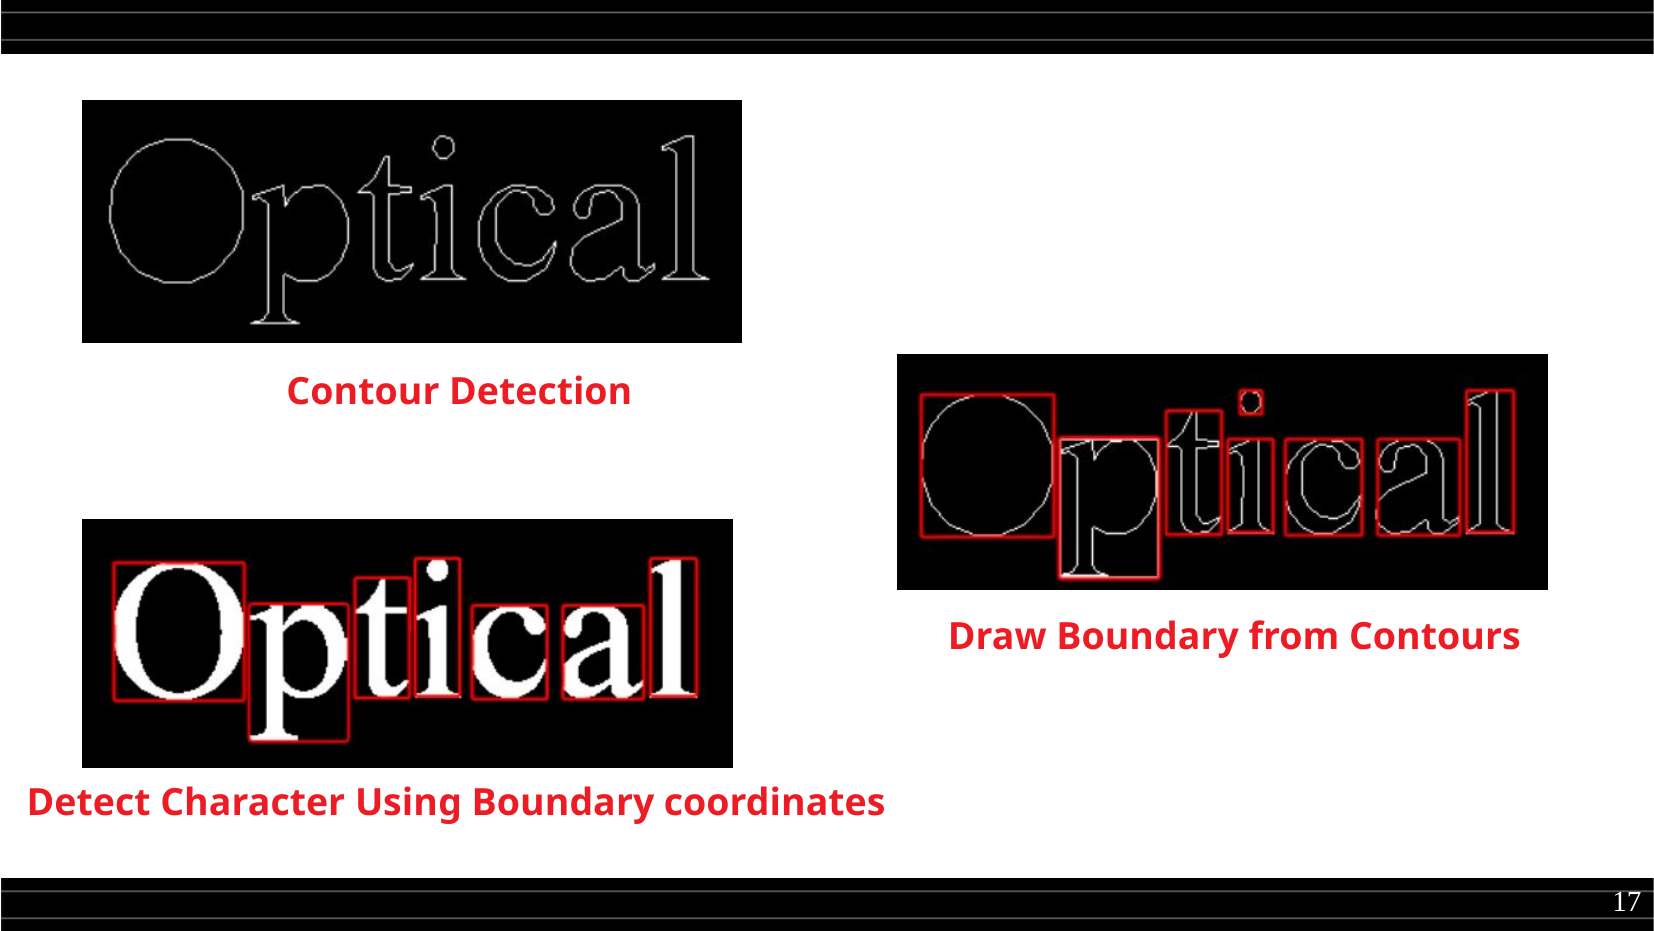

Contour Detection
Draw Boundary from Contours
Detect Character Using Boundary coordinates